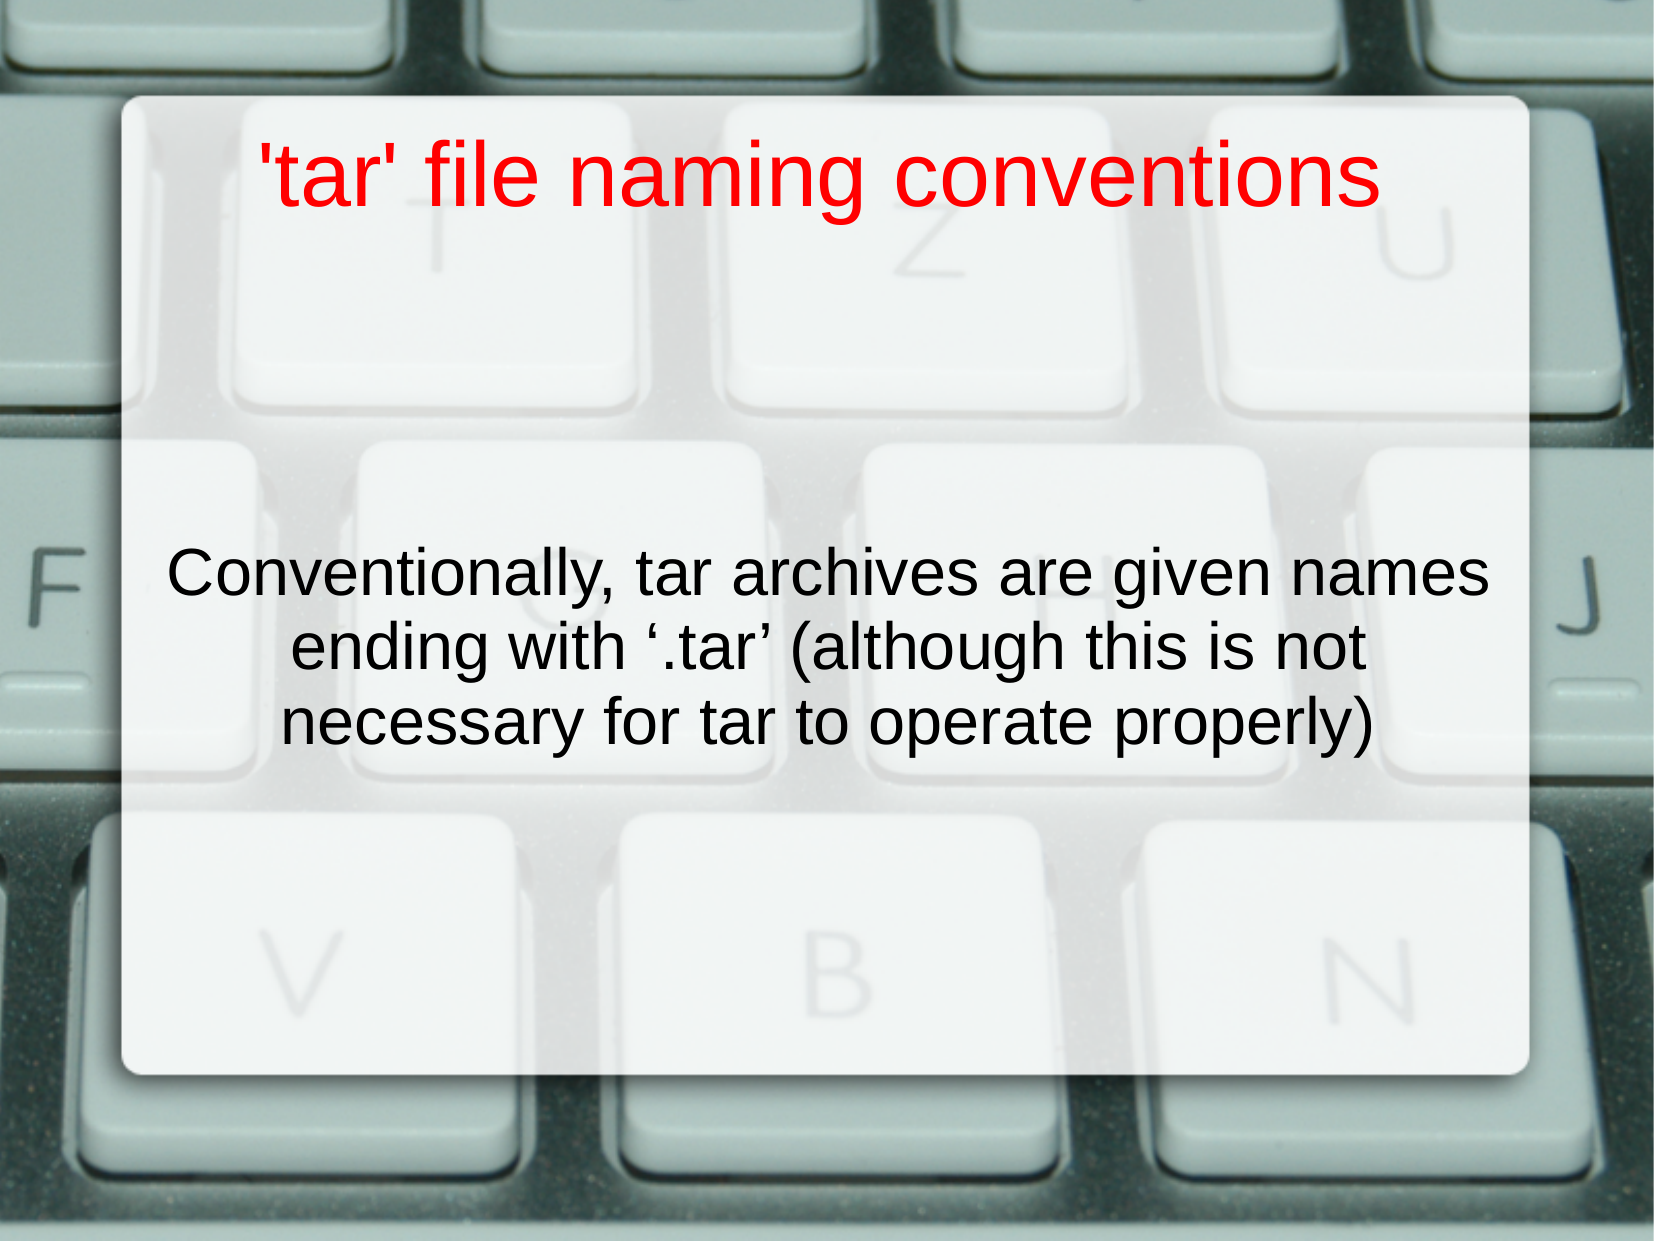

# 'tar' file naming conventions
Conventionally, tar archives are given names ending with ‘.tar’ (although this is not necessary for tar to operate properly)